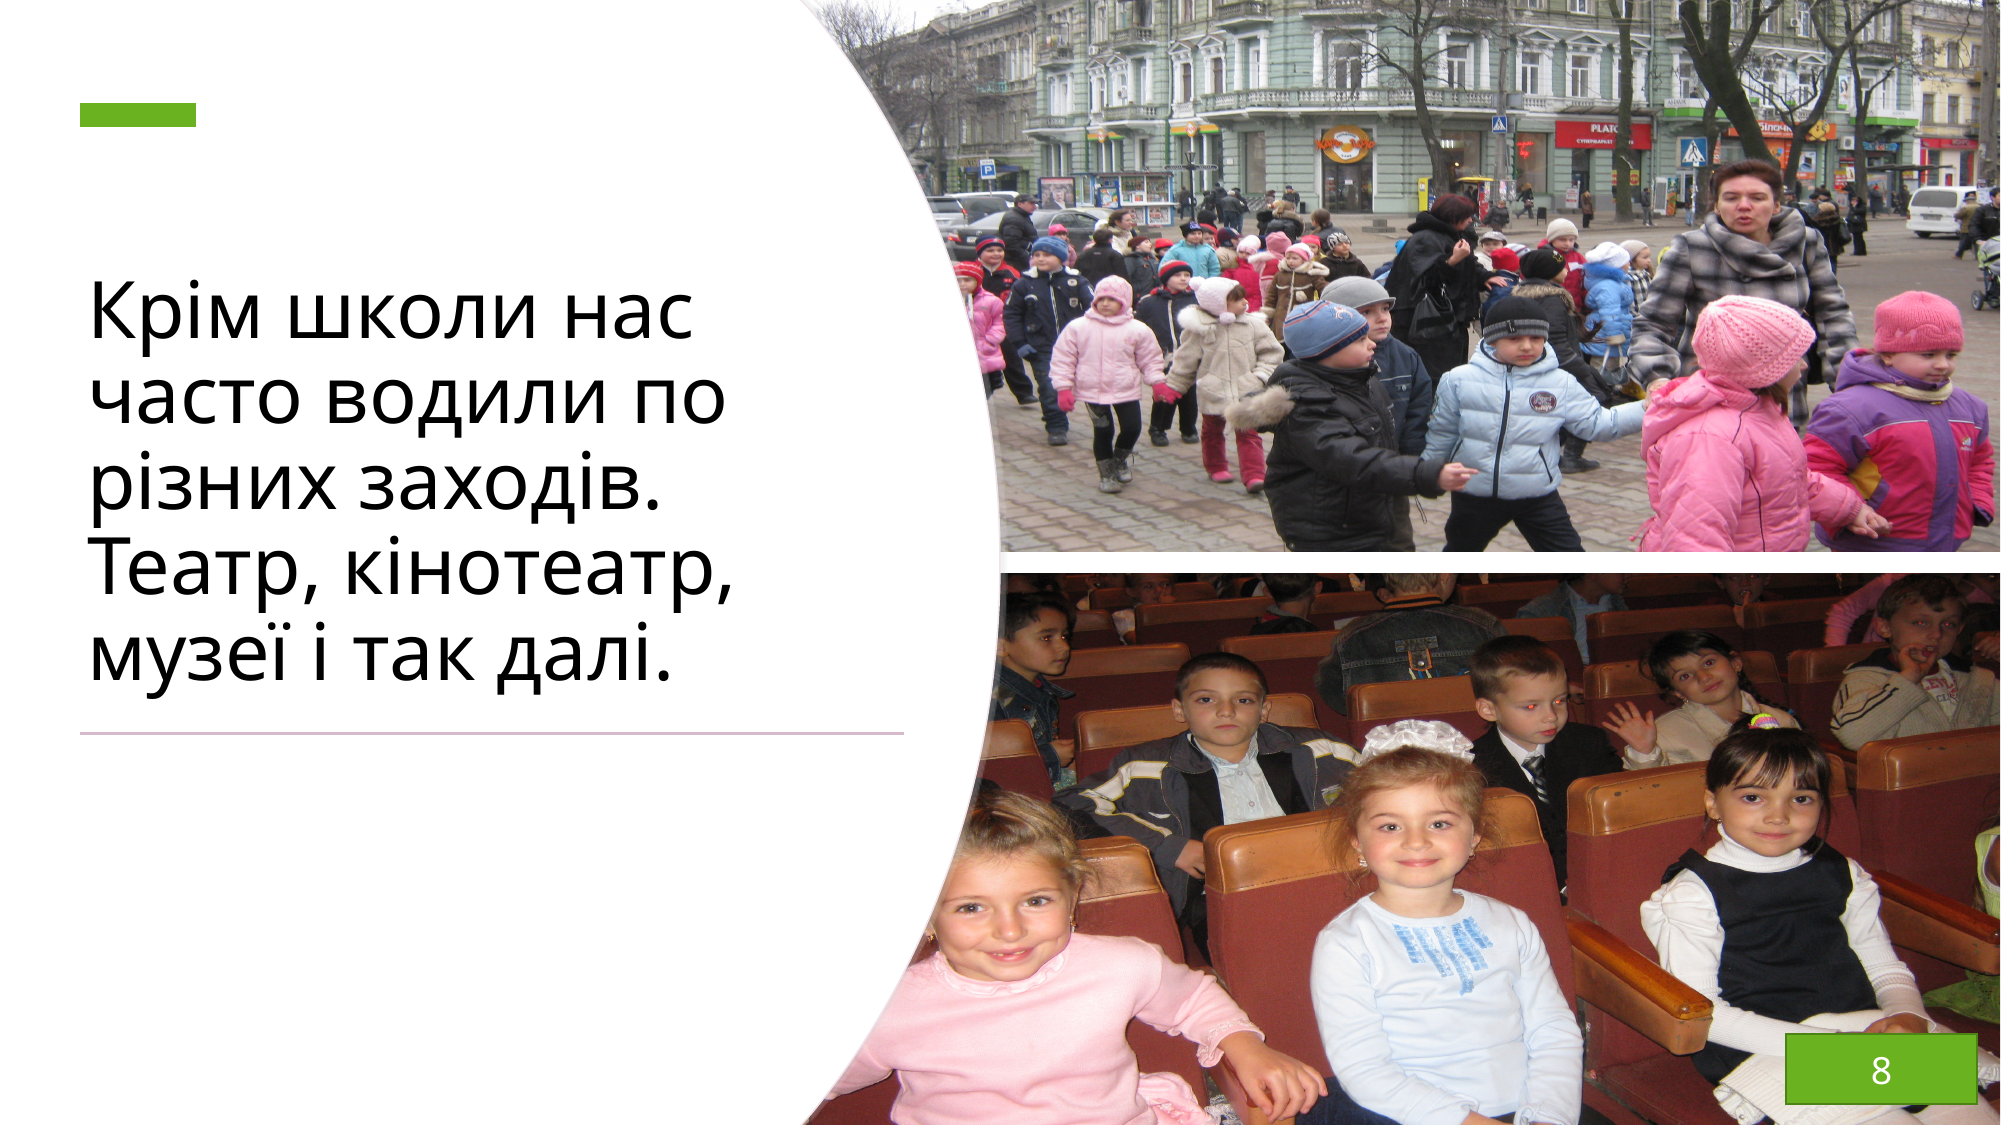

# Крім школи нас часто водили по різних заходів. Театр, кінотеатр, музеї і так далі.
8